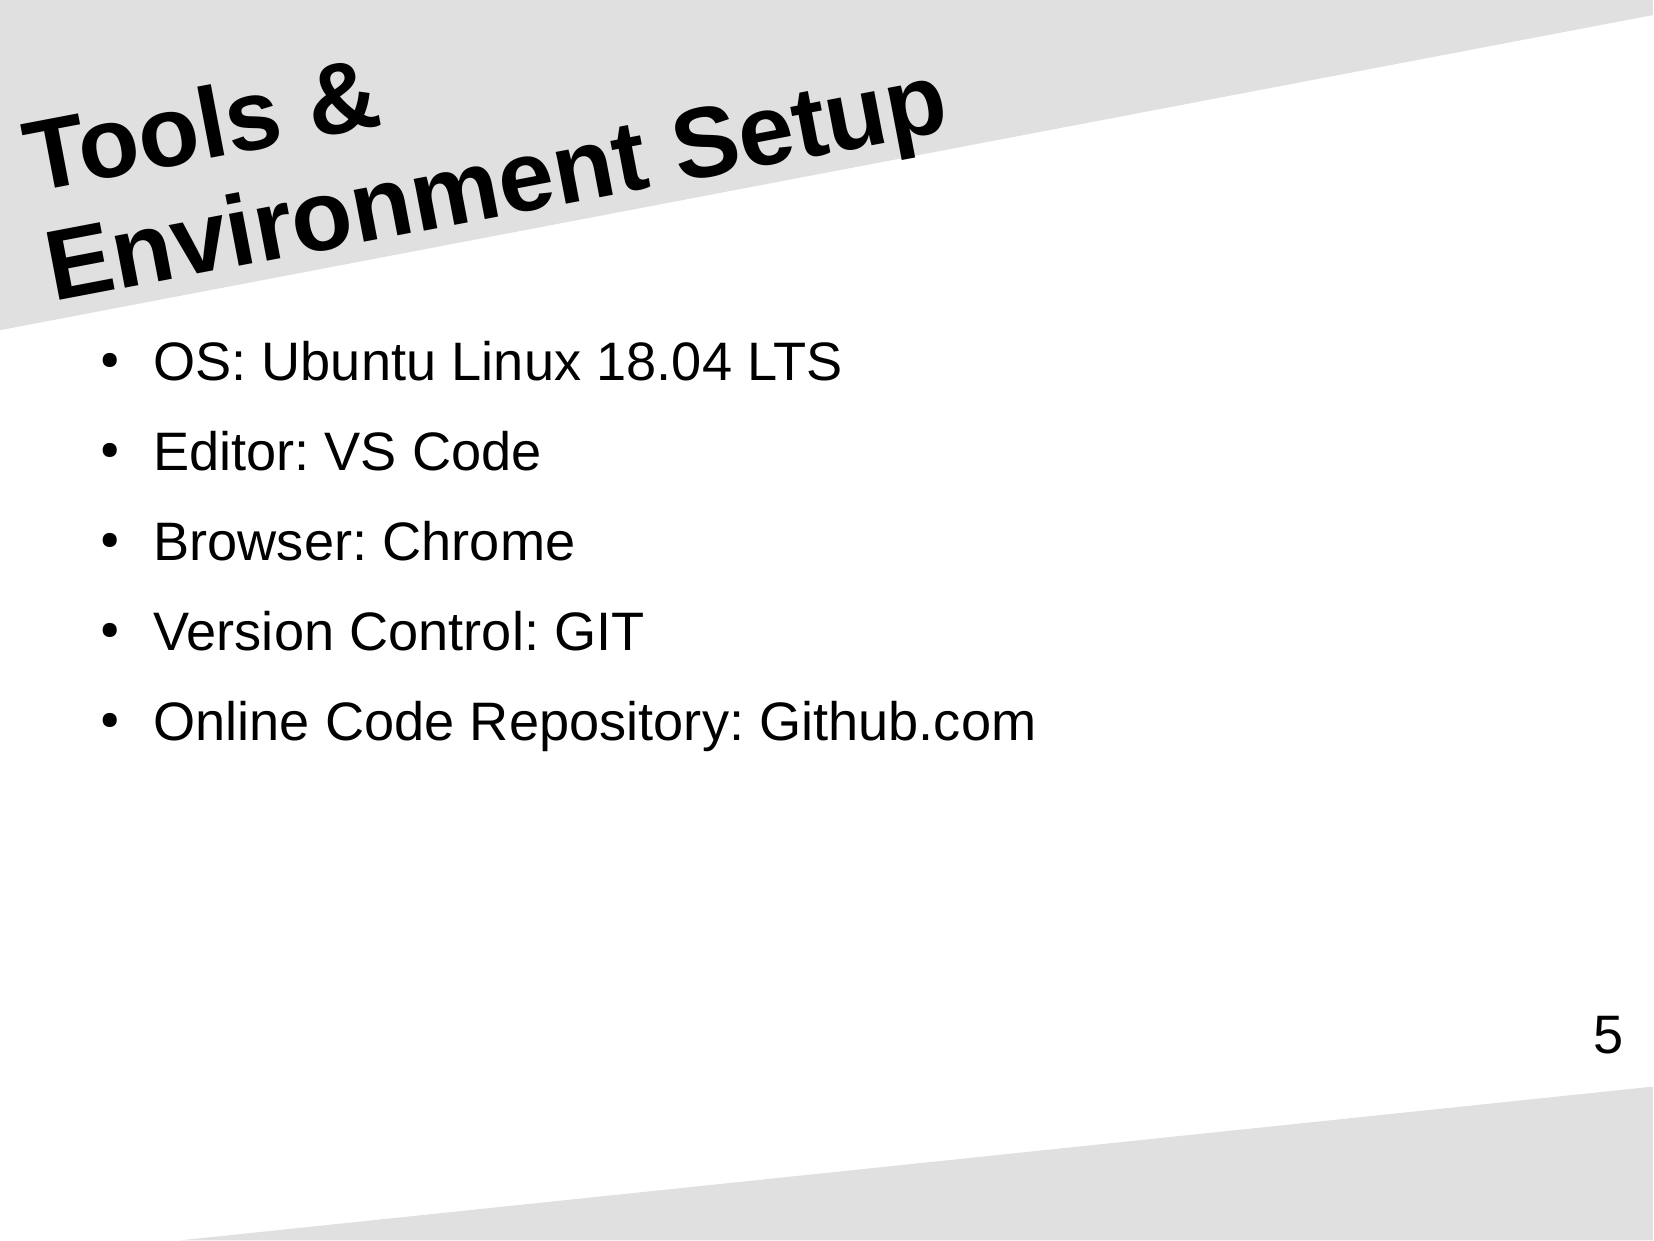

# Tools & Environment Setup
OS: Ubuntu Linux 18.04 LTS
Editor: VS Code
Browser: Chrome
Version Control: GIT
Online Code Repository: Github.com
5